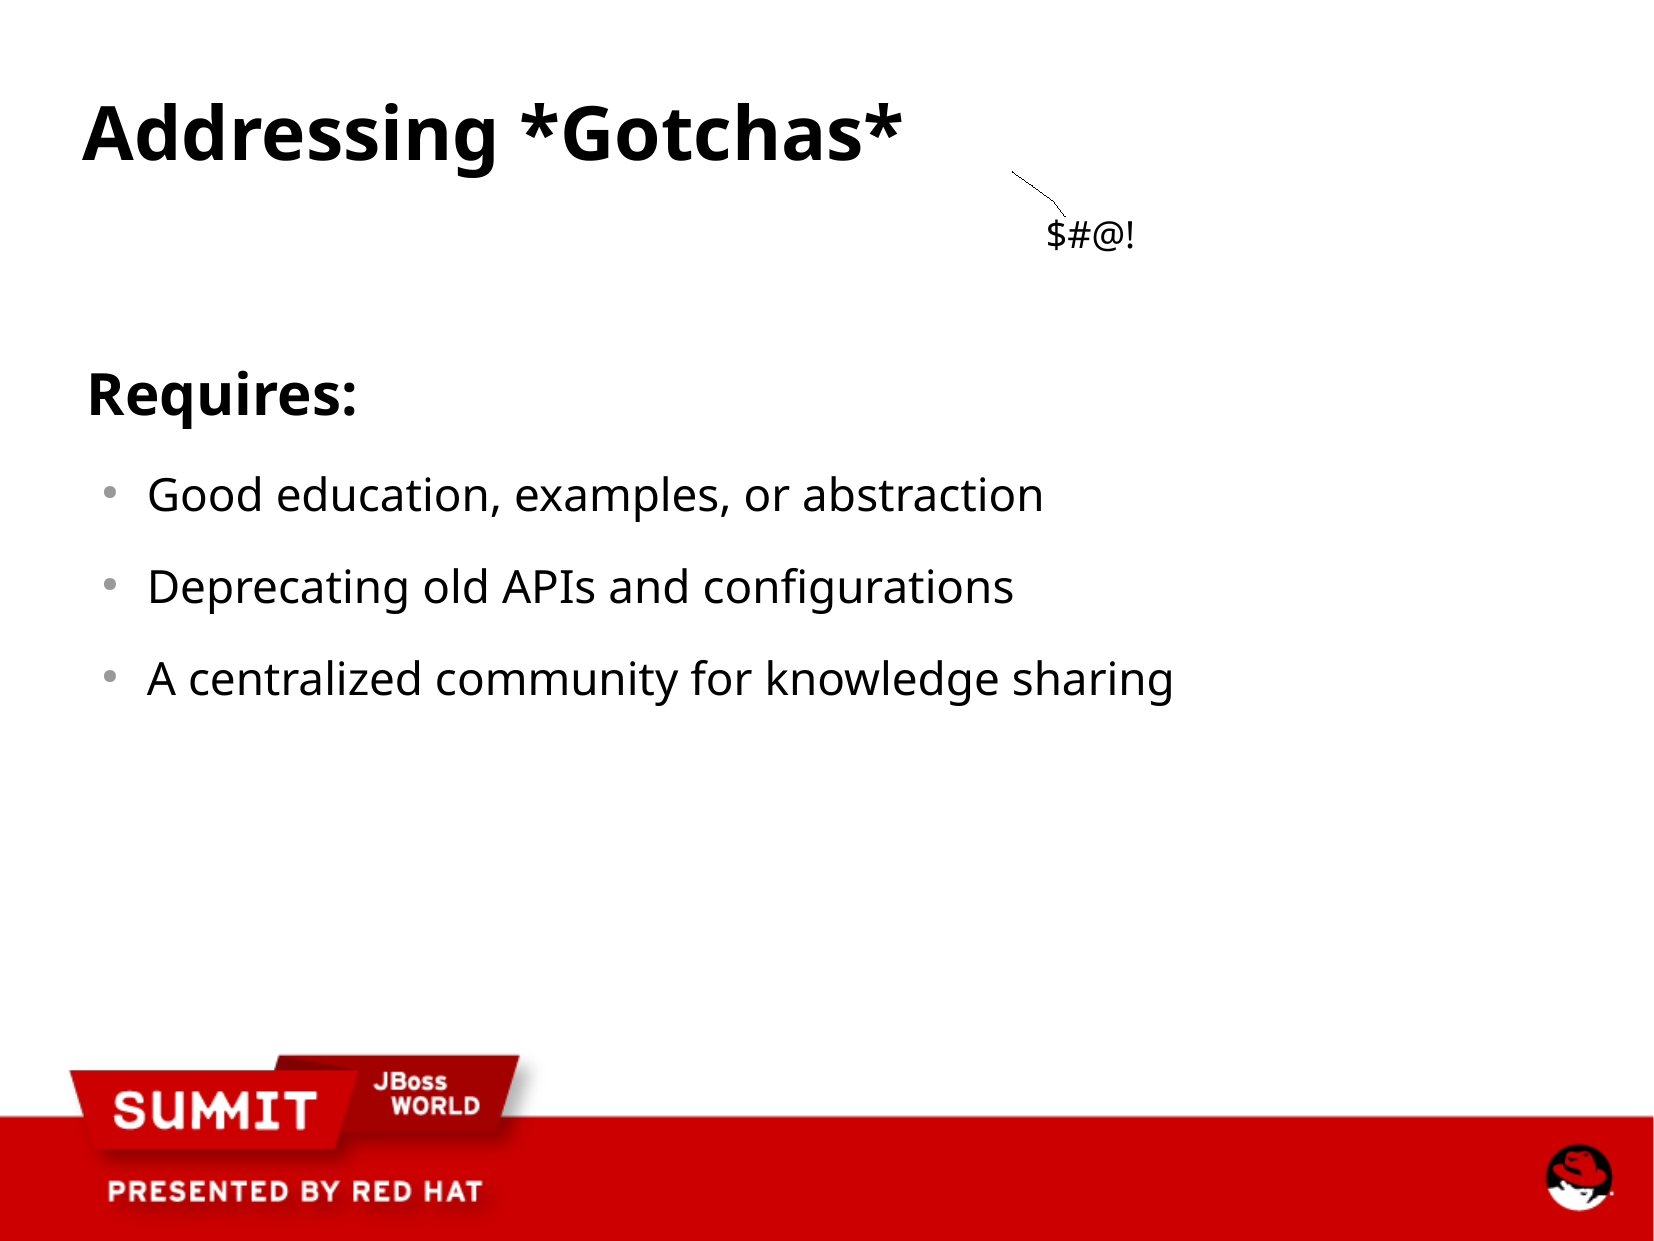

# Addressing *Gotchas*
$#@!
Requires:
Good education, examples, or abstraction
Deprecating old APIs and configurations
A centralized community for knowledge sharing